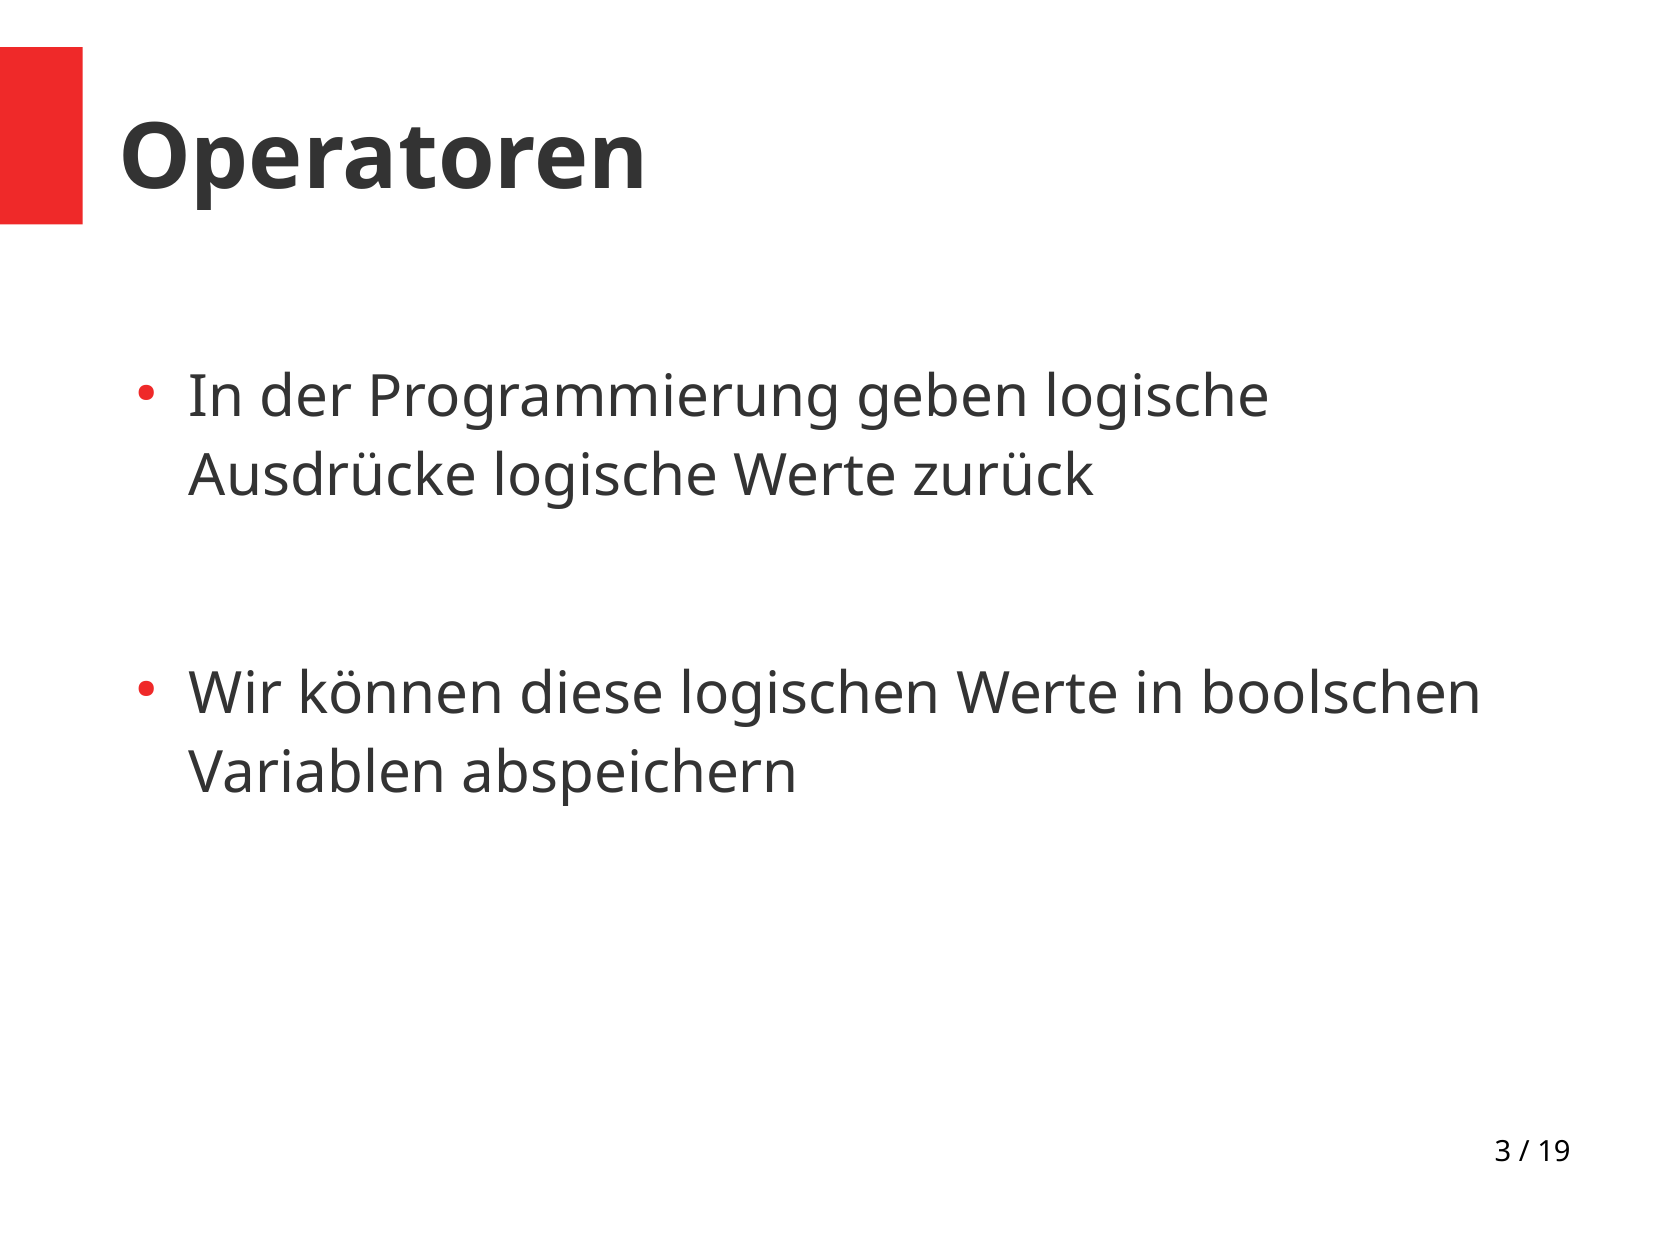

# Operatoren
In der Programmierung geben logische Ausdrücke logische Werte zurück
Wir können diese logischen Werte in boolschen Variablen abspeichern
3